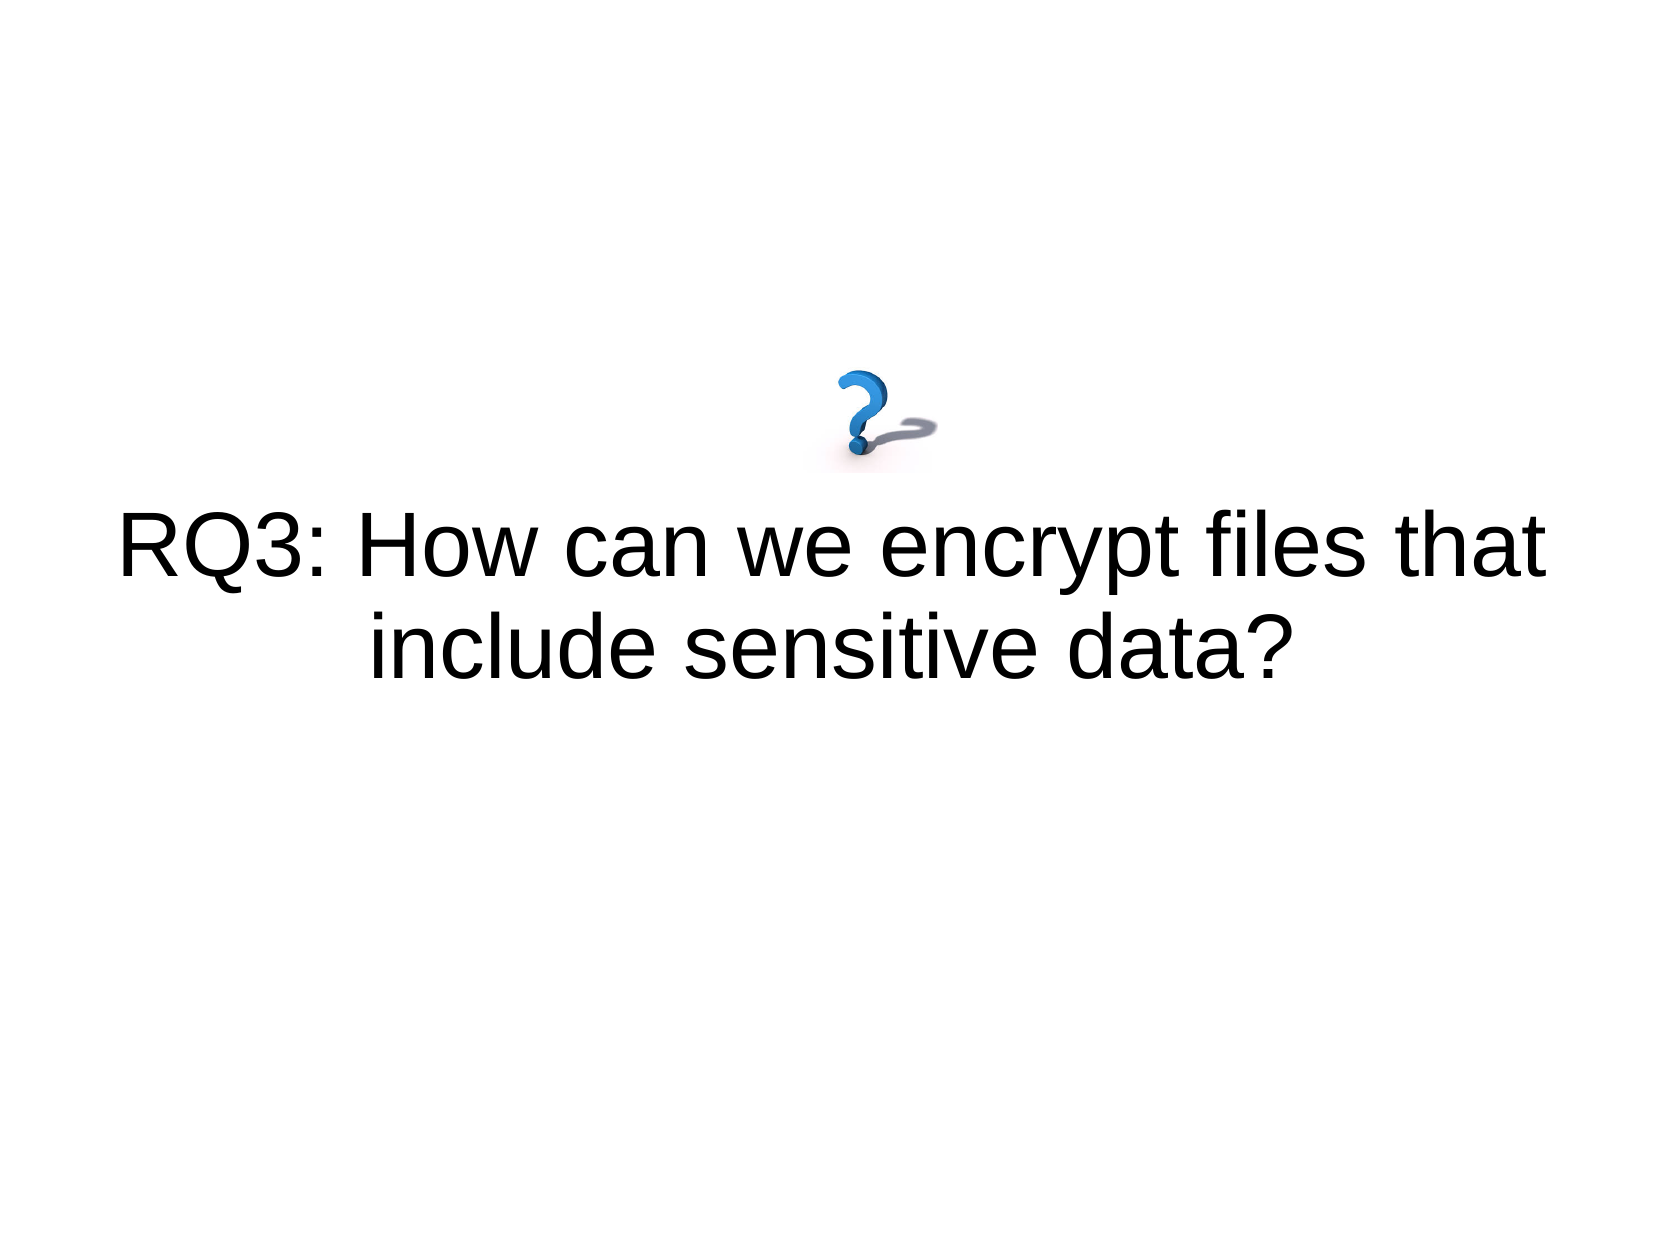

# RQ3: How can we encrypt files that include sensitive data?